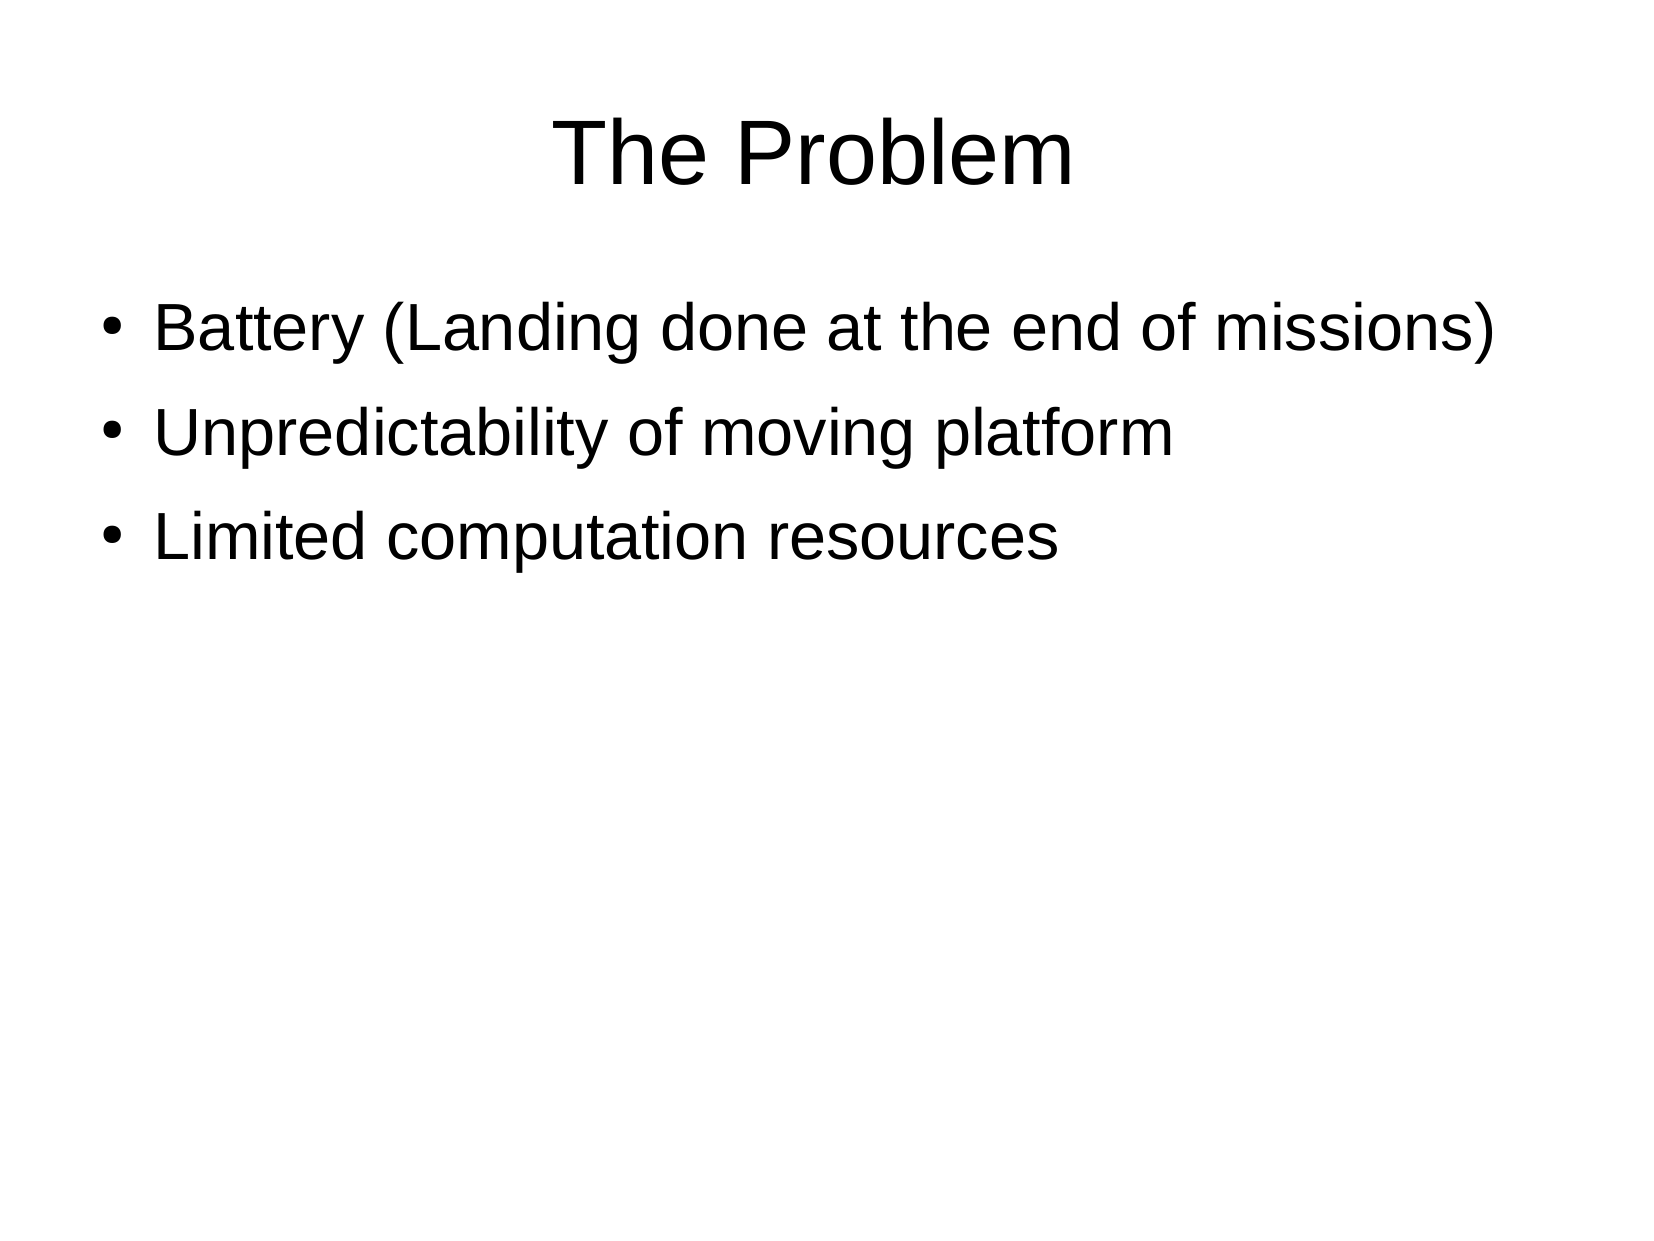

# The Problem
Battery (Landing done at the end of missions)
Unpredictability of moving platform
Limited computation resources